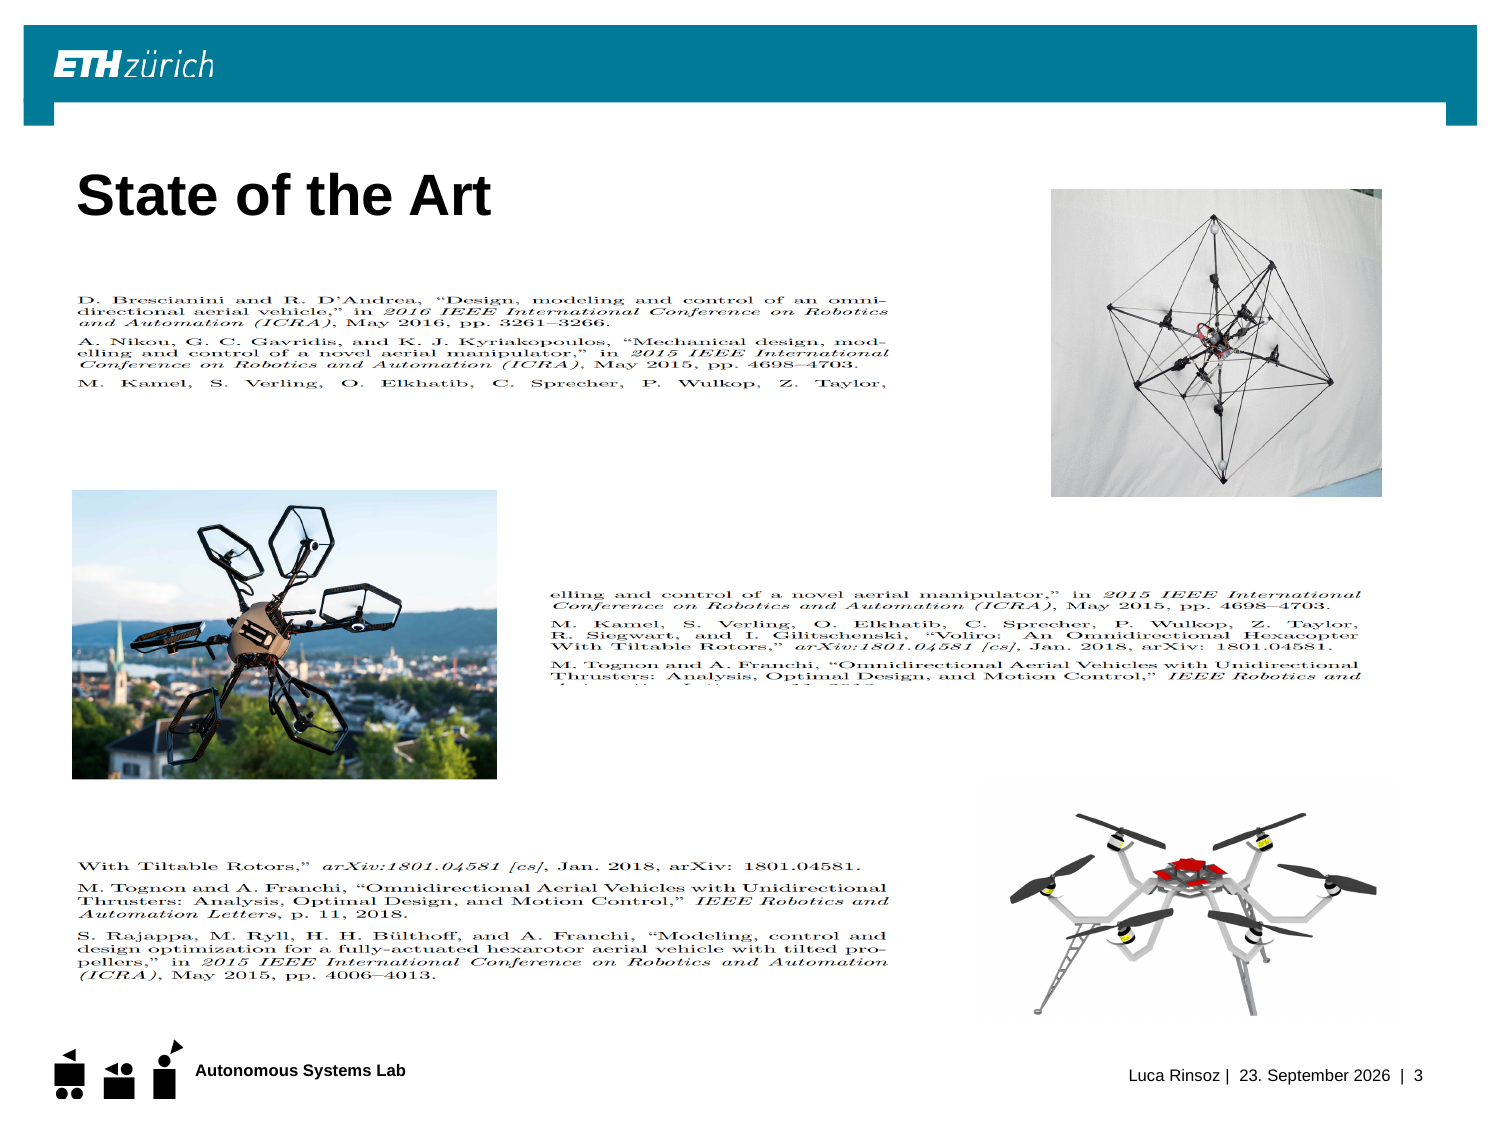

# State of the Art
((Name))
3